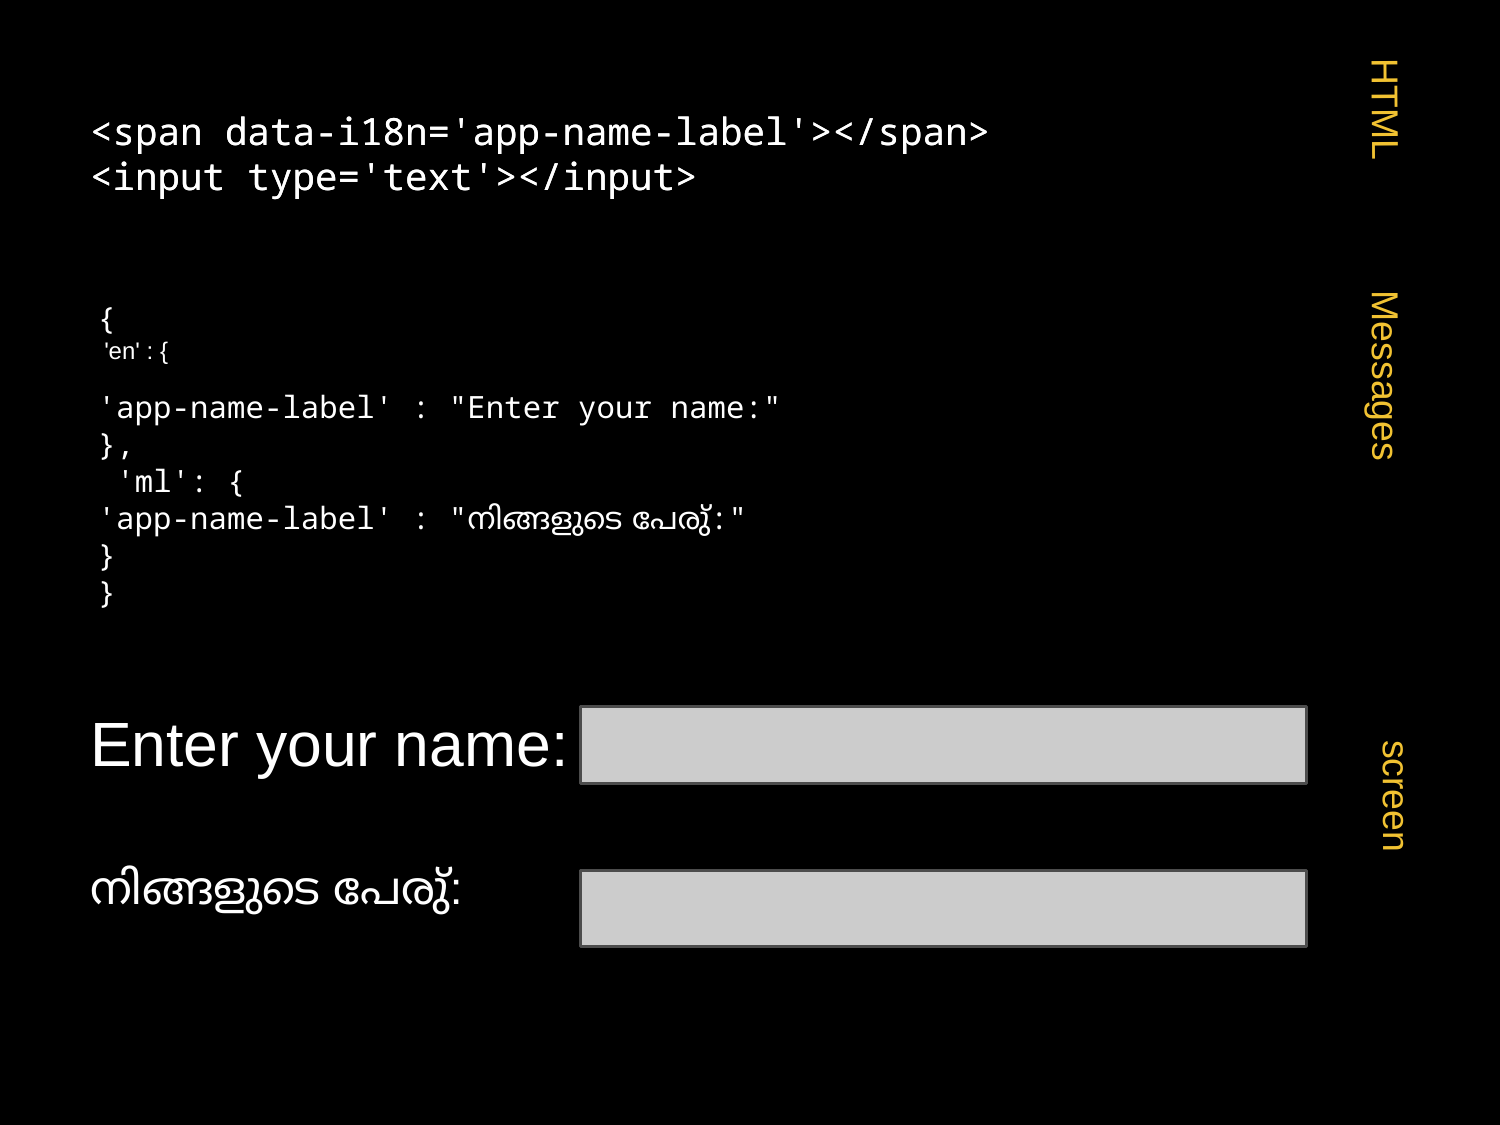

<span data-i18n='app-name-label'></span>
<input type='text'></input>
<span data-i18n='app-name-label'></span>
<input type='text'></input>
HTML
{
 'en' : {
'app-name-label' : "Enter your name:"
},
 'ml': {
'app-name-label' : "നിങ്ങളുടെ പേരു്:"
}
}
Messages
# Enter your name:
screen
നിങ്ങളുടെ പേരു്: